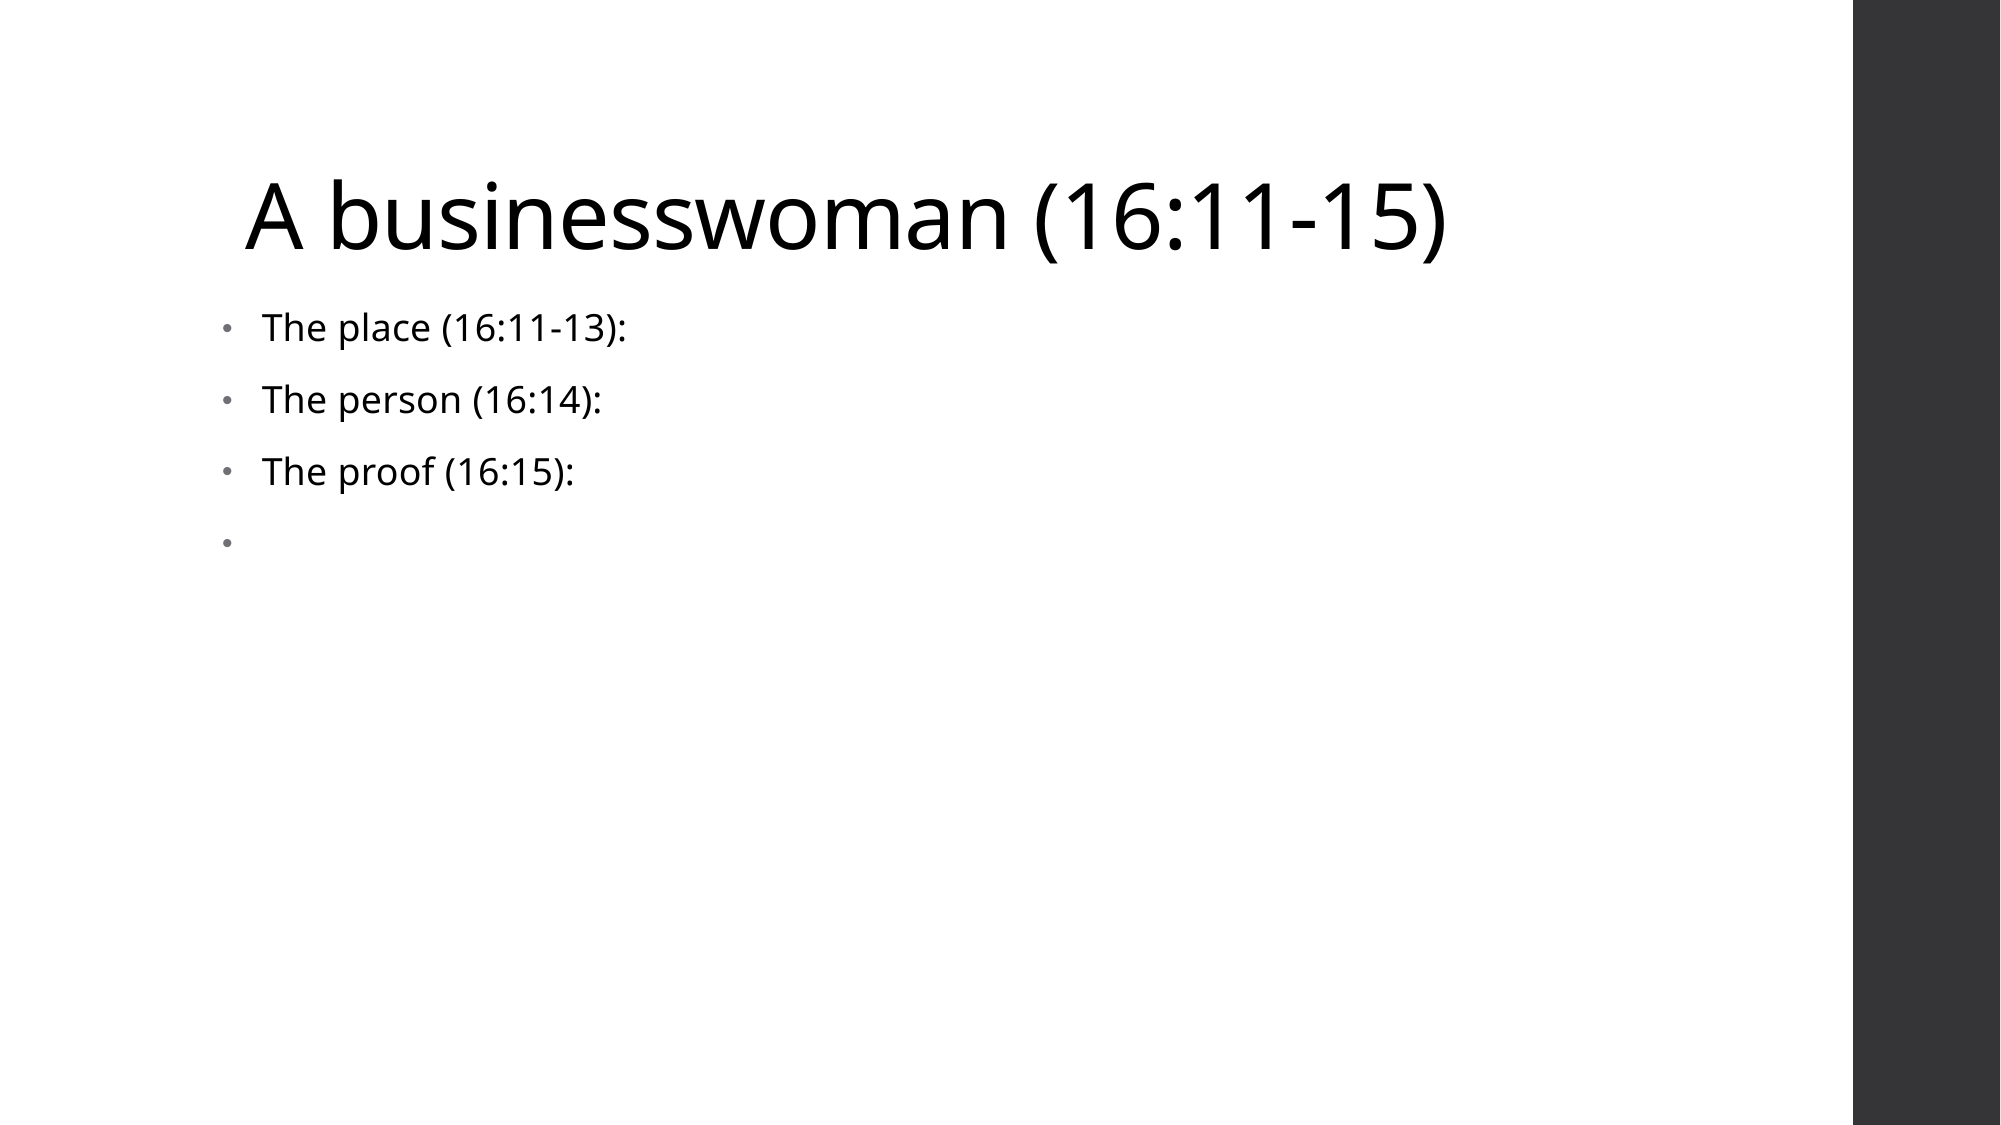

# A businesswoman (16:11-15)
 The place (16:11-13):
 The person (16:14):
 The proof (16:15):